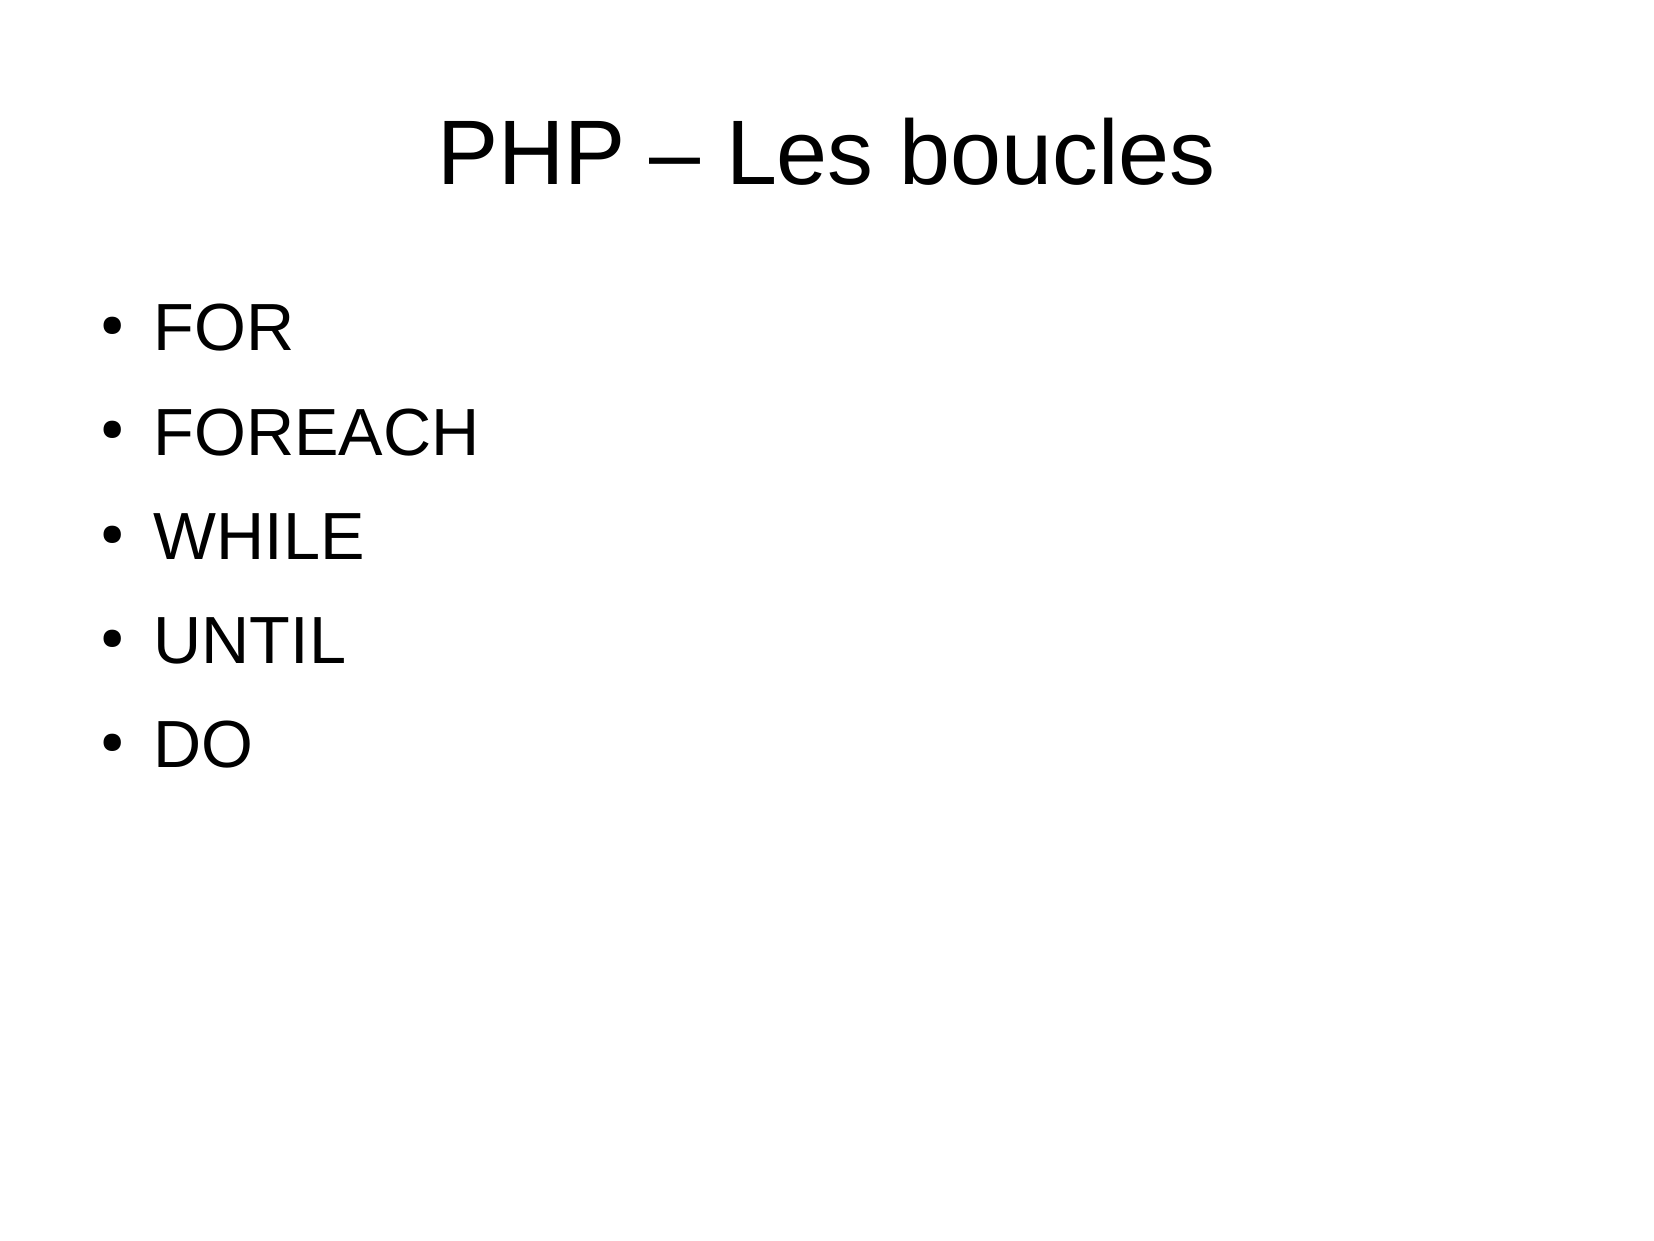

# PHP – Les boucles
FOR
FOREACH
WHILE
UNTIL
DO